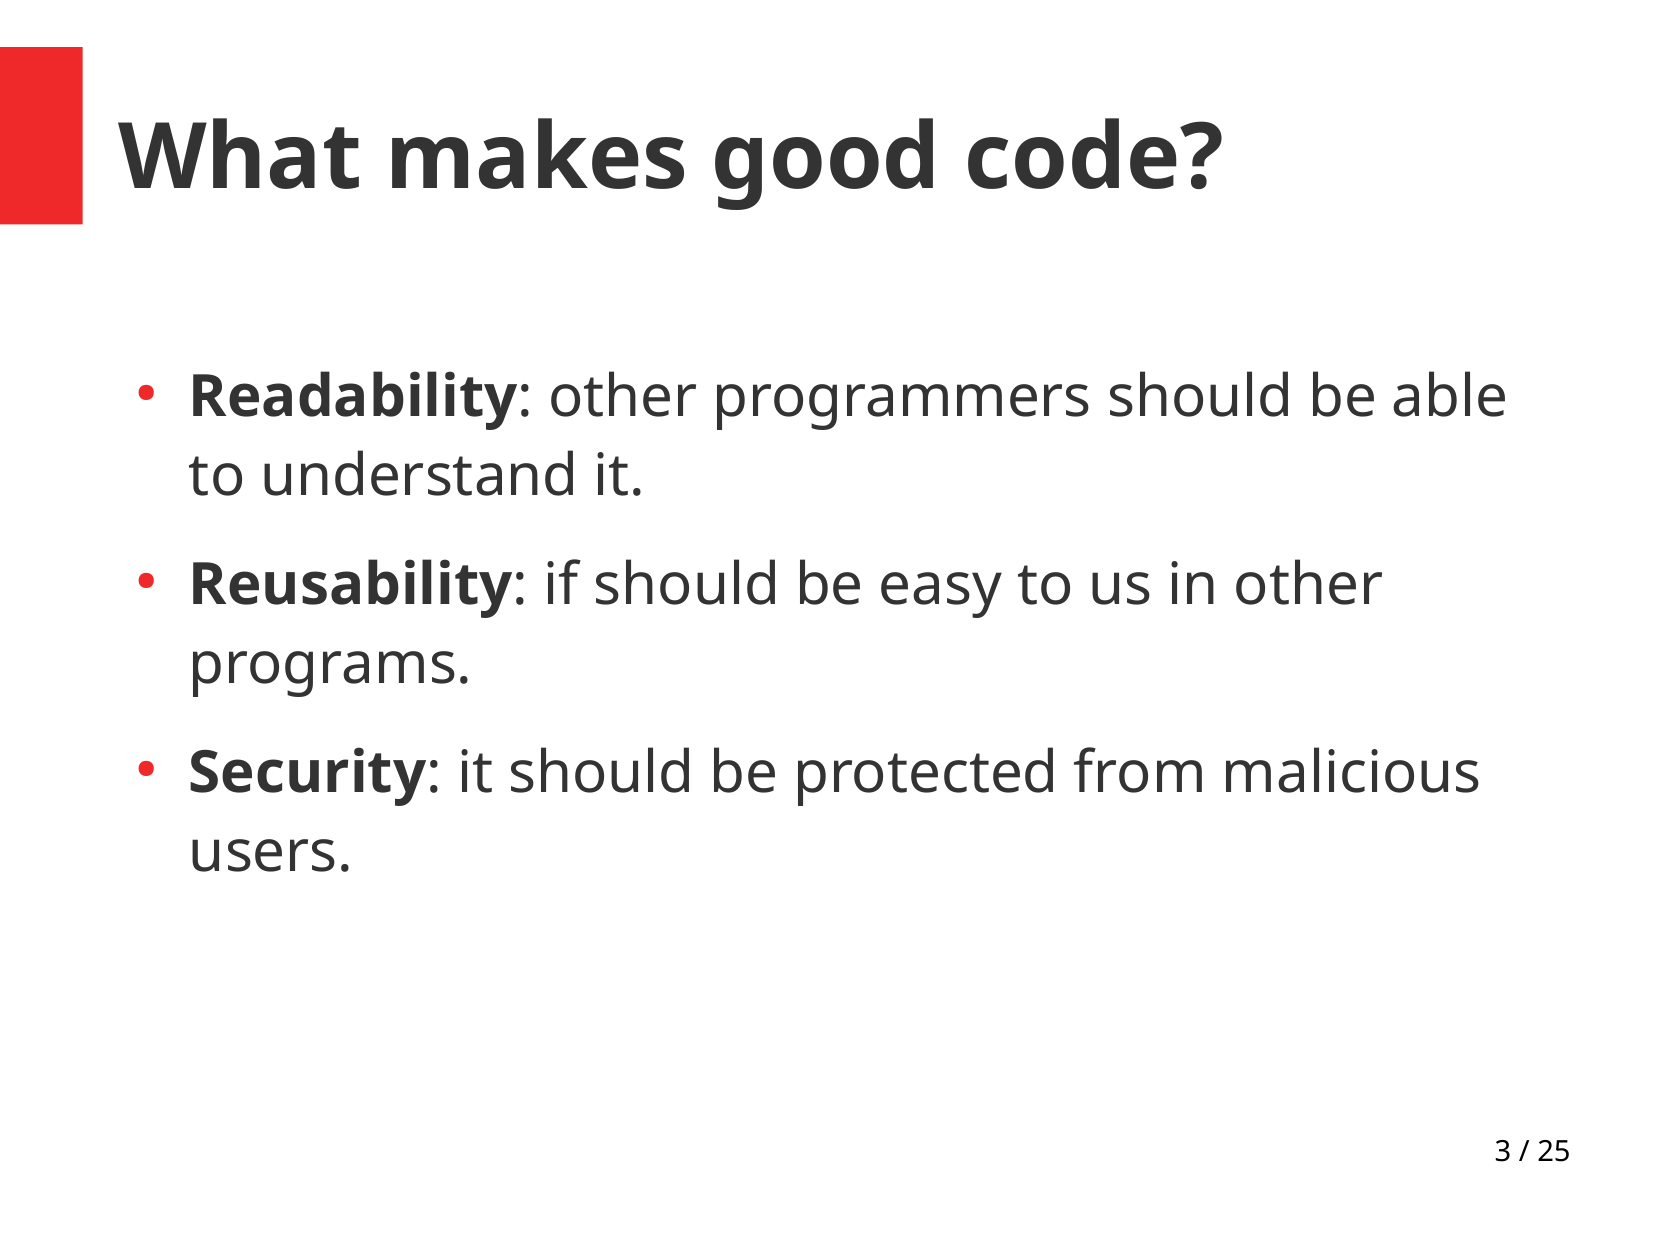

# What makes good code?
Readability: other programmers should be able to understand it.
Reusability: if should be easy to us in other programs.
Security: it should be protected from malicious users.
3